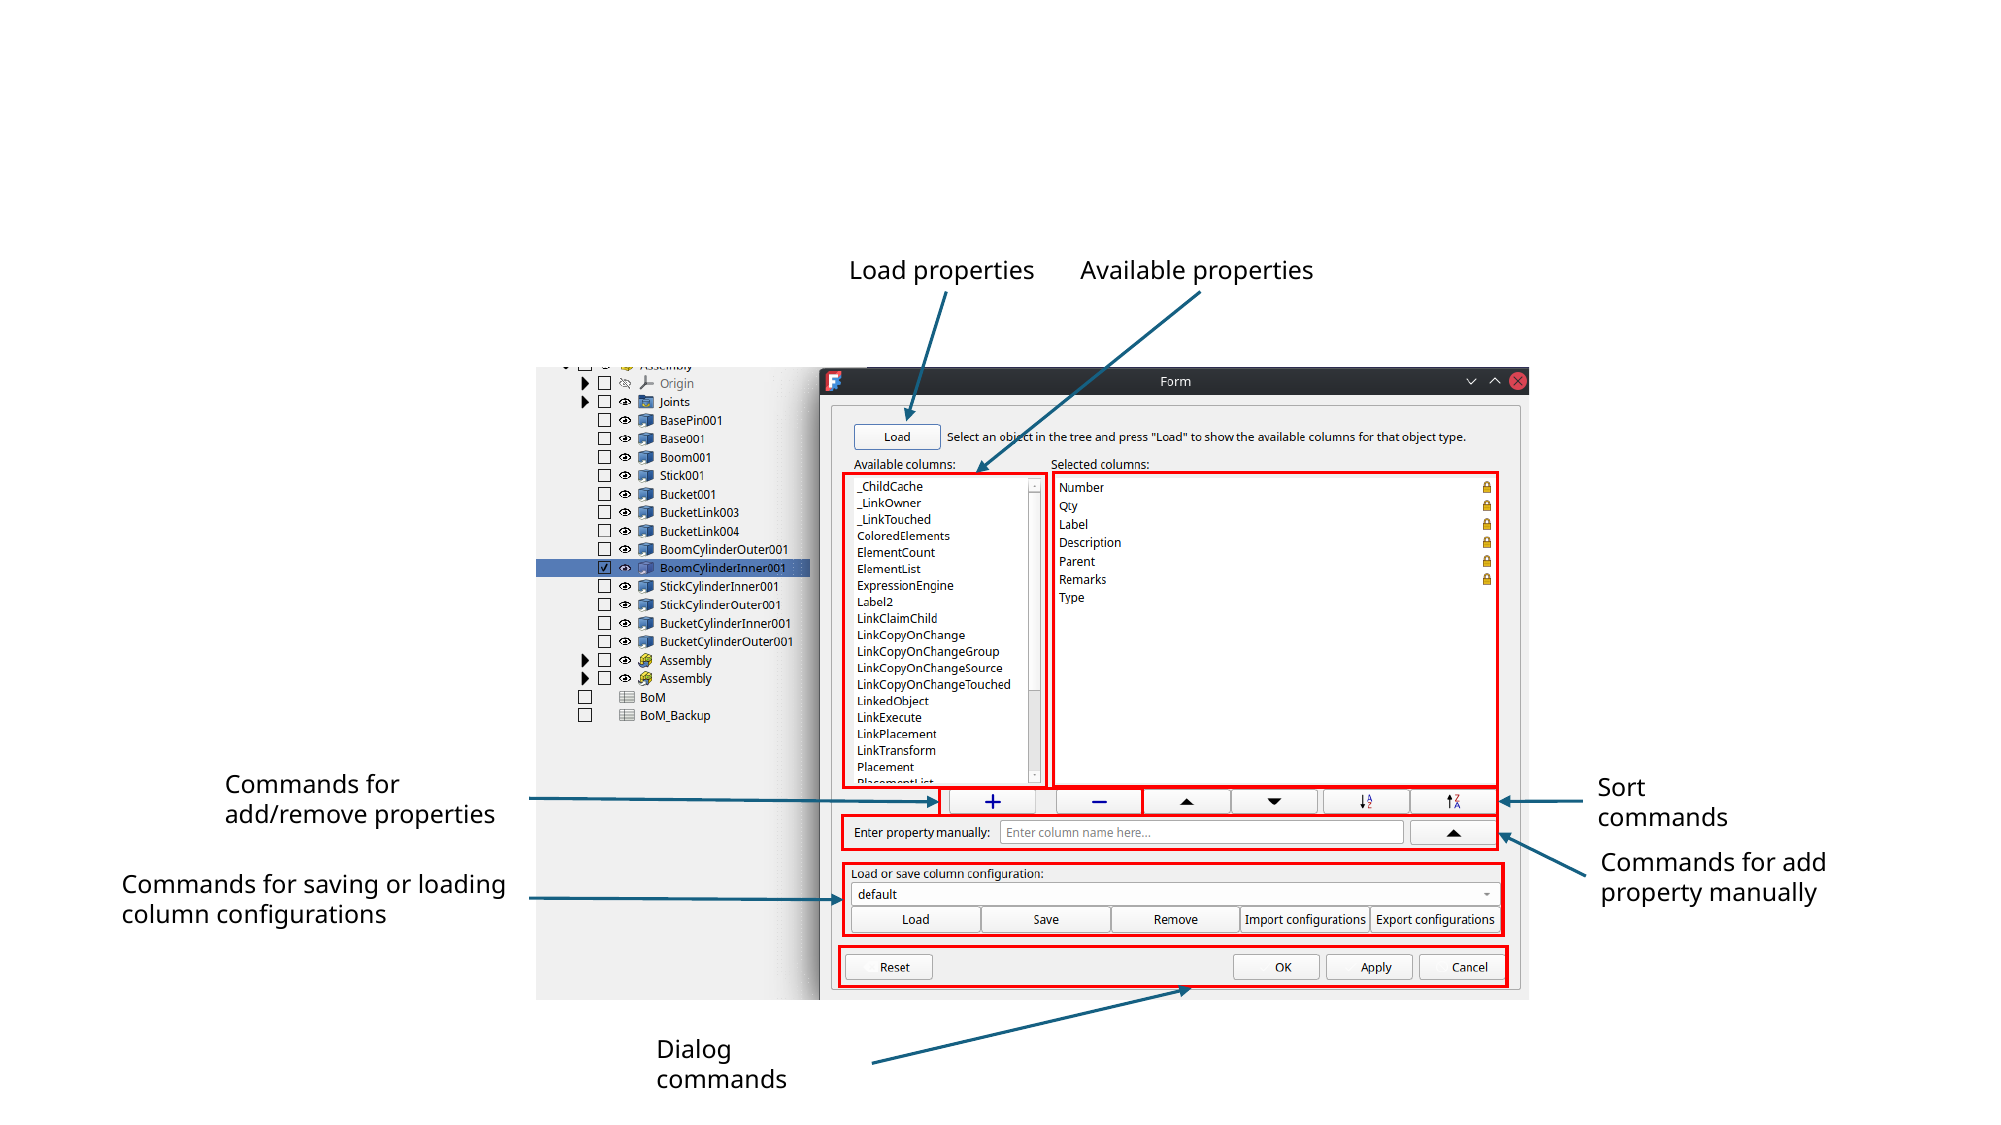

Load properties
Available properties
Commands for add/remove properties
Sort commands
Commands for add property manually
Commands for saving or loading column configurations
Dialog commands